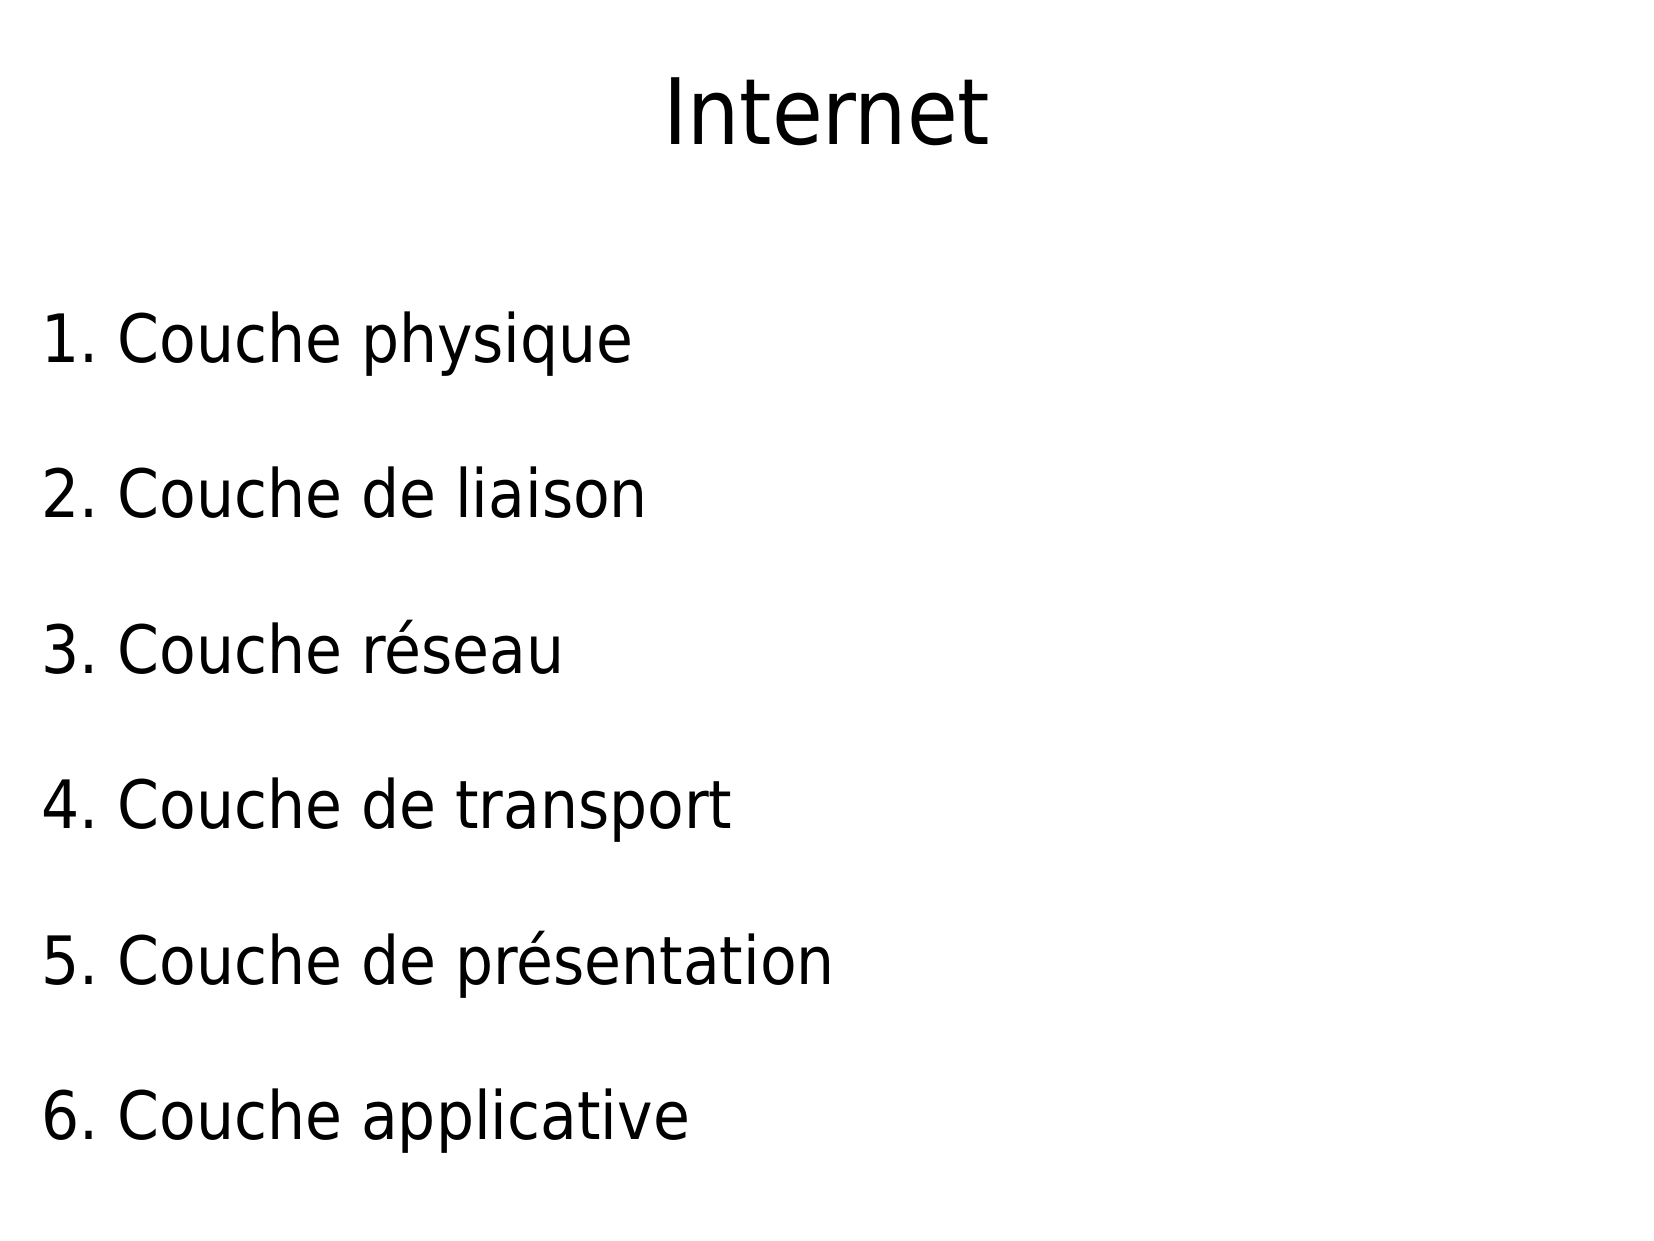

# Internet
1. Couche physique
2. Couche de liaison
3. Couche réseau
4. Couche de transport
5. Couche de présentation
6. Couche applicative